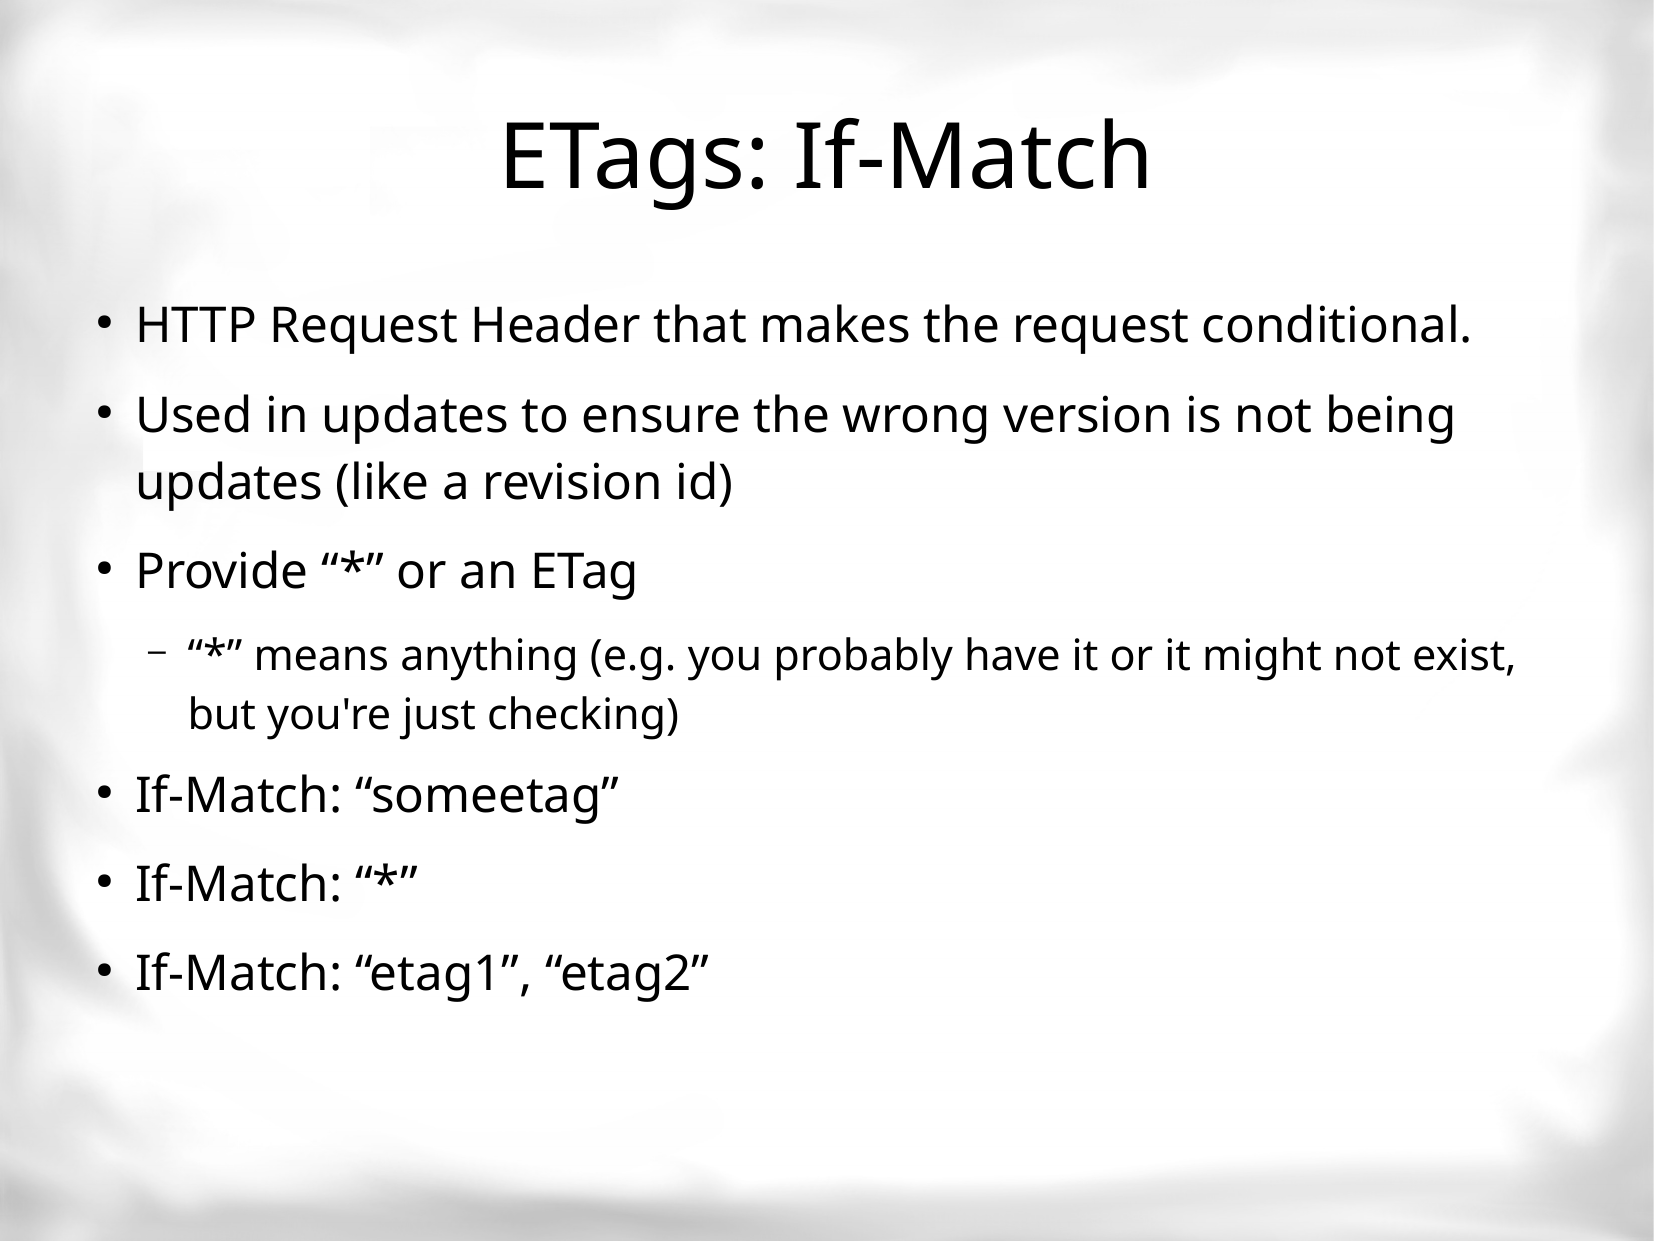

# ETags: If-Match
HTTP Request Header that makes the request conditional.
Used in updates to ensure the wrong version is not being updates (like a revision id)
Provide “*” or an ETag
“*” means anything (e.g. you probably have it or it might not exist, but you're just checking)
If-Match: “someetag”
If-Match: “*”
If-Match: “etag1”, “etag2”